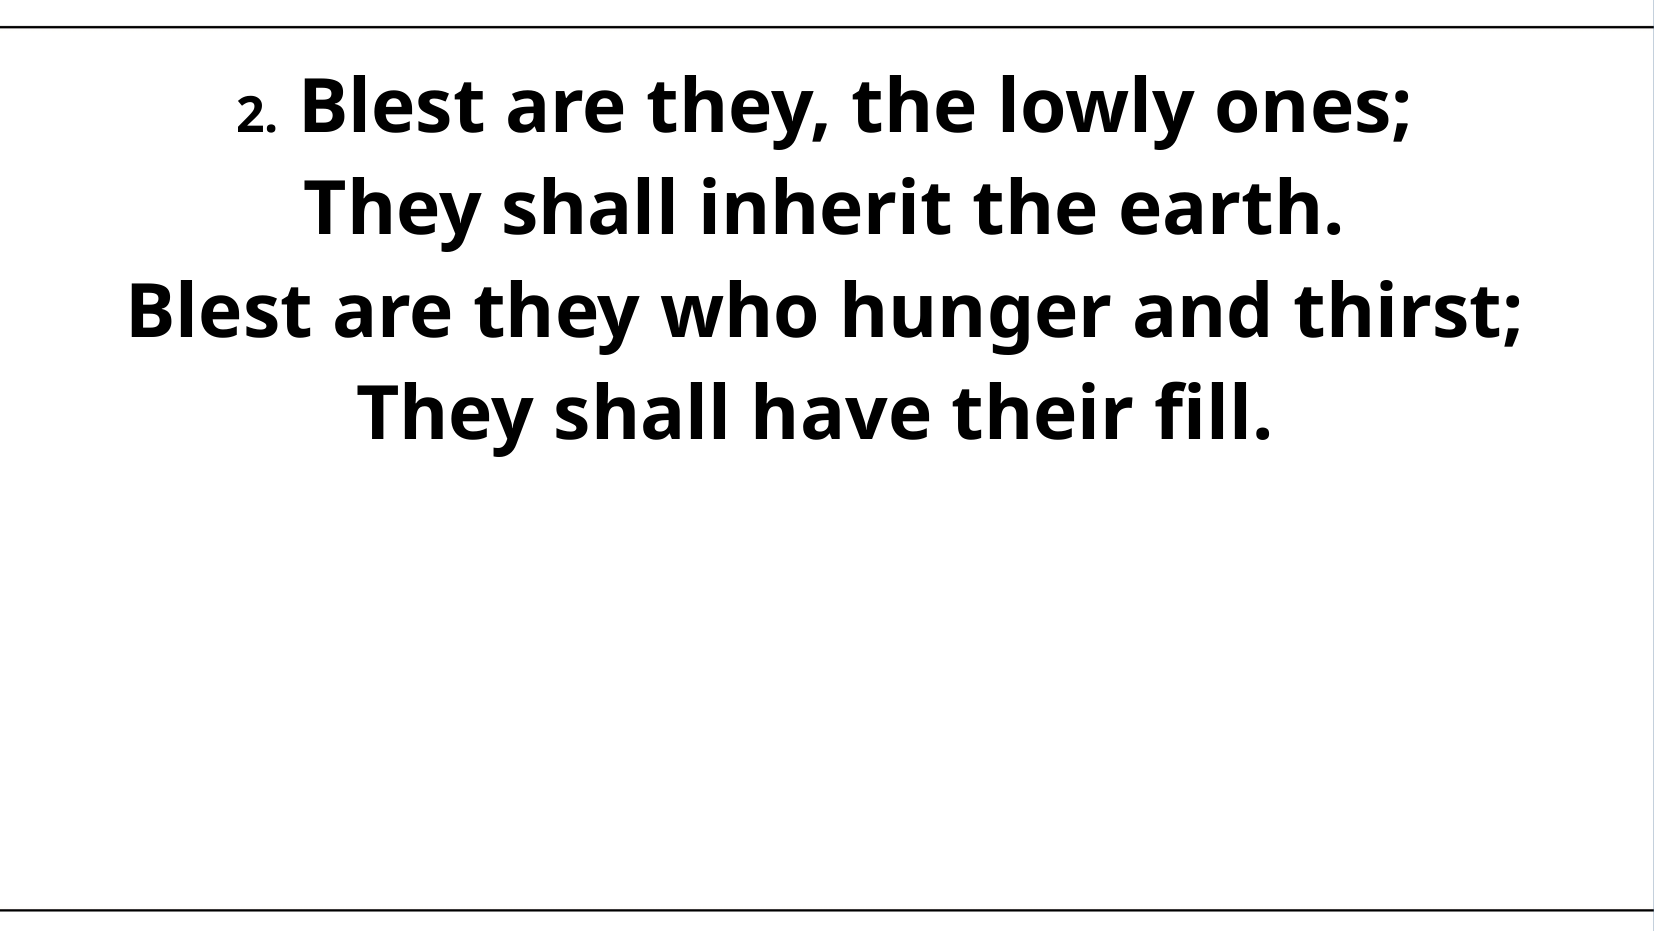

2. Blest are they, the lowly ones;
They shall inherit the earth.
Blest are they who hunger and thirst;
They shall have their fill.